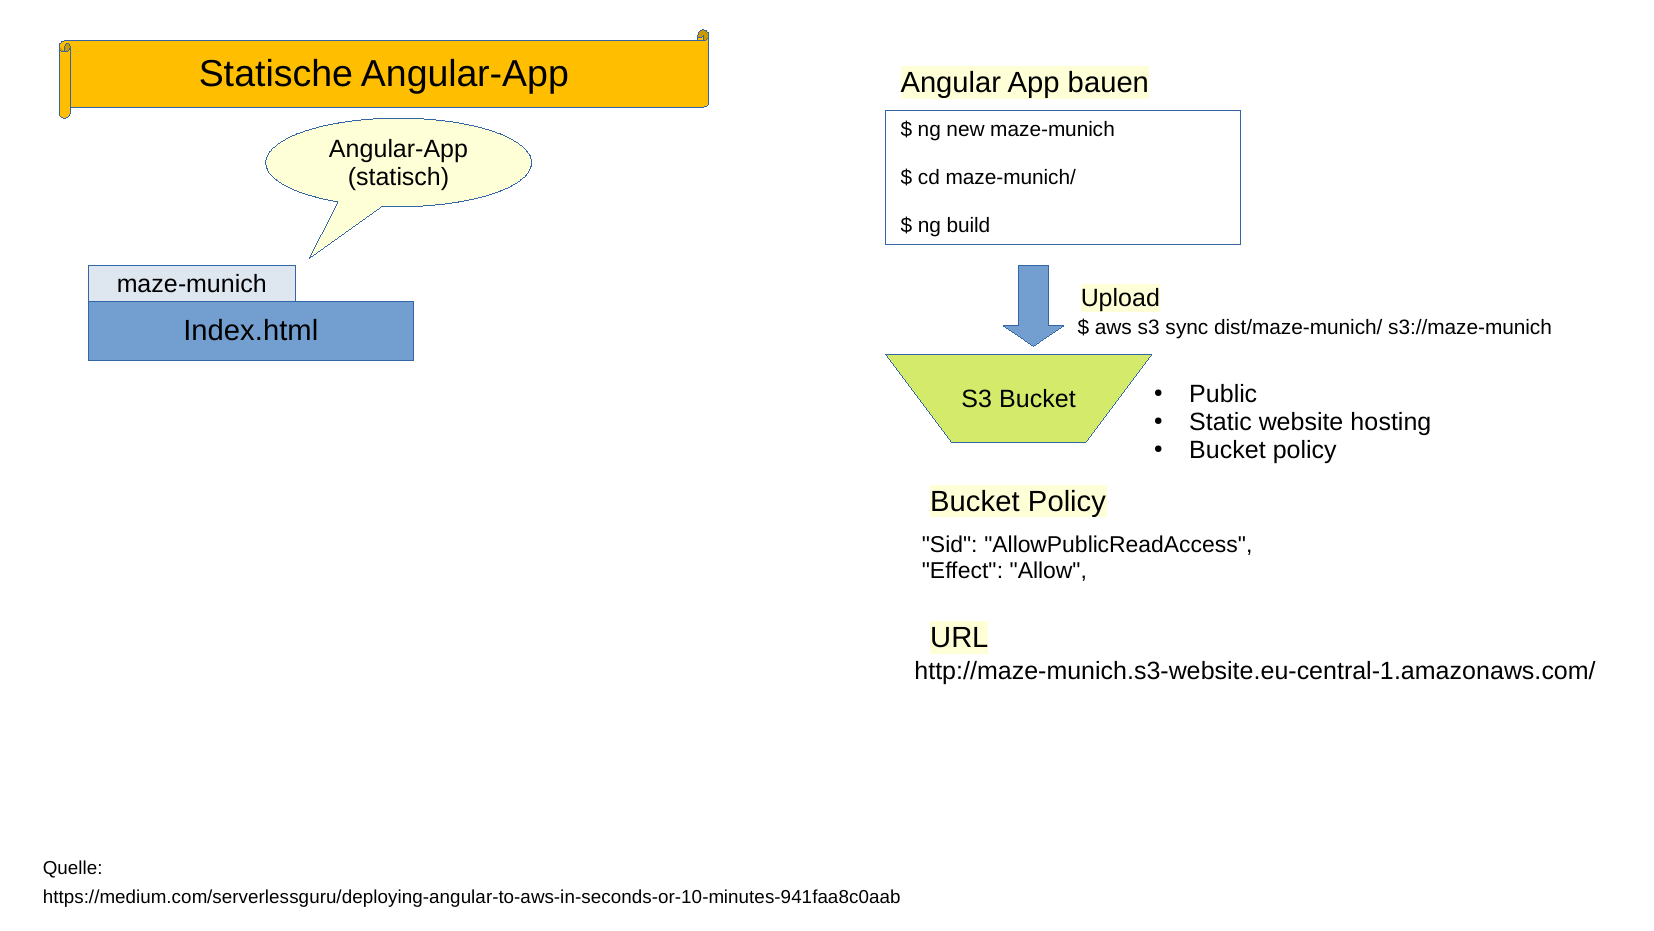

Statische Angular-App
Angular App bauen
$ ng new maze-munich
$ cd maze-munich/
$ ng build
Angular-App (statisch)
maze-munich
Upload
Index.html
$ aws s3 sync dist/maze-munich/ s3://maze-munich
S3 Bucket
Public
Static website hosting
Bucket policy
Bucket Policy
"Sid": "AllowPublicReadAccess",
"Effect": "Allow",
URL
http://maze-munich.s3-website.eu-central-1.amazonaws.com/
Quelle:
https://medium.com/serverlessguru/deploying-angular-to-aws-in-seconds-or-10-minutes-941faa8c0aab